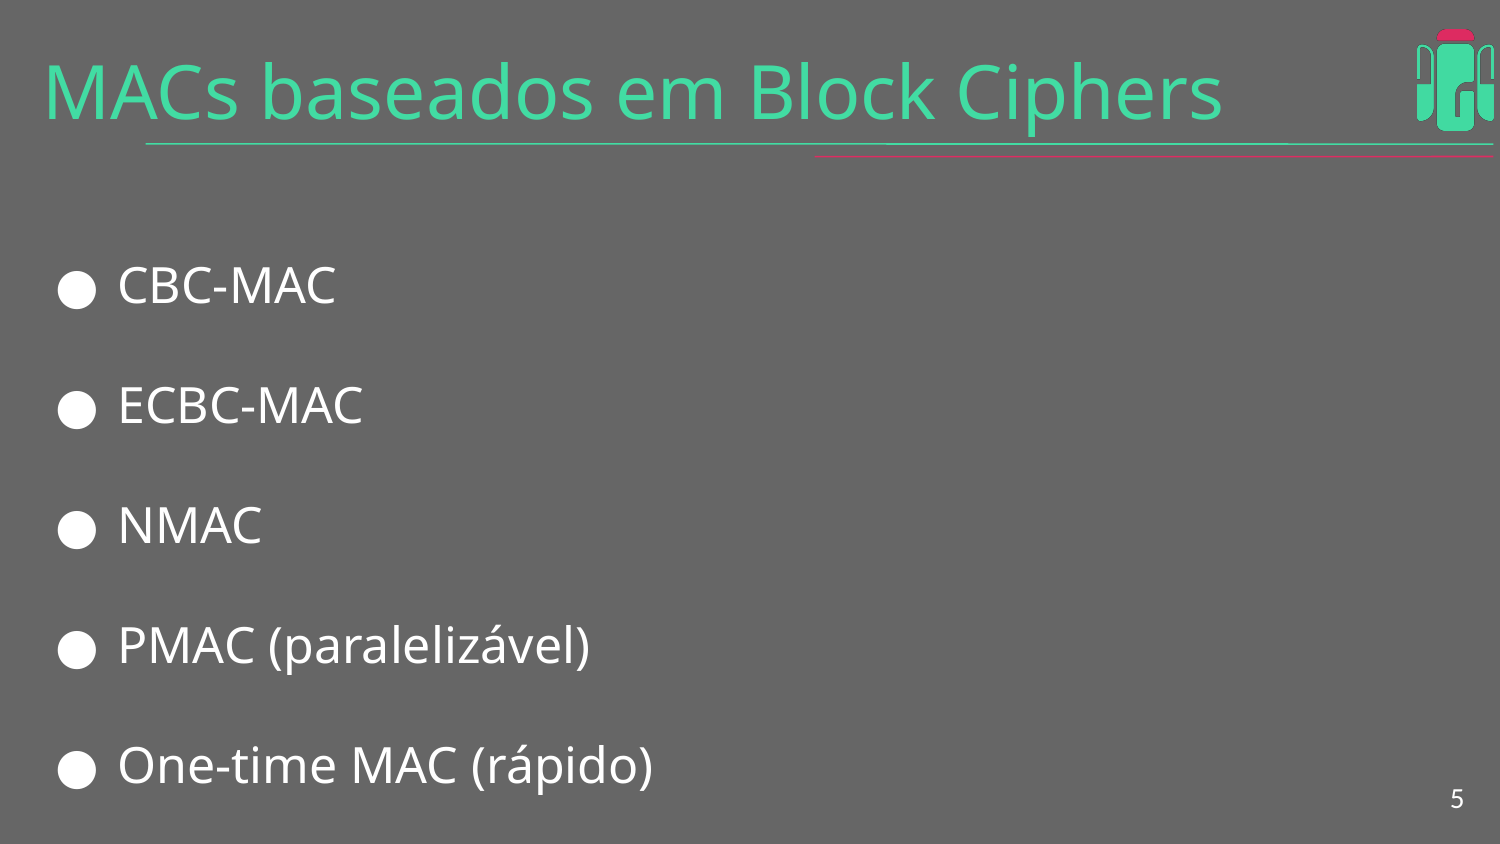

# MACs baseados em Block Ciphers
CBC-MAC
ECBC-MAC
NMAC
PMAC (paralelizável)
One-time MAC (rápido)